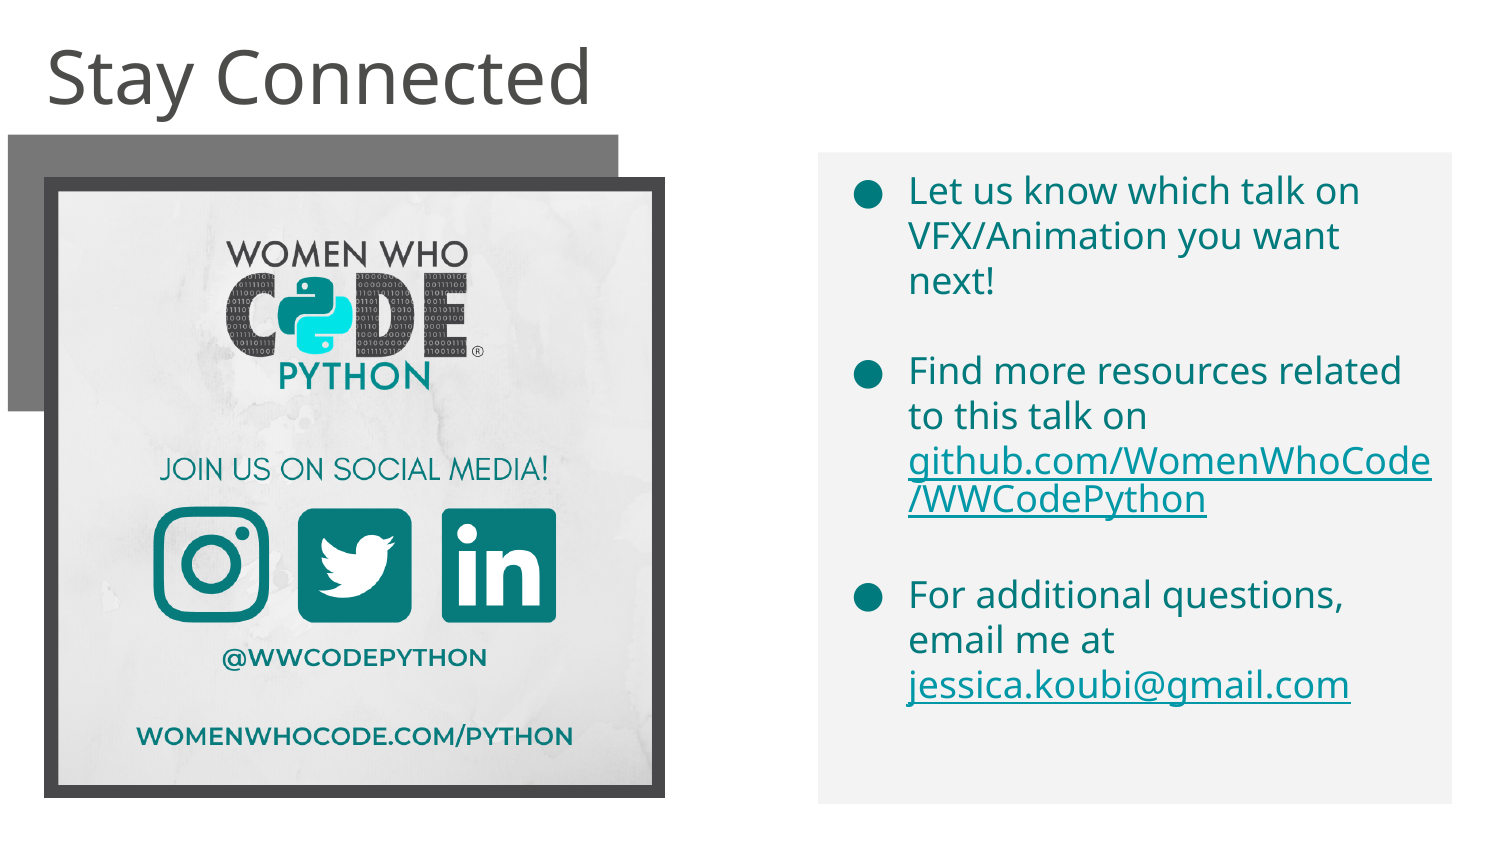

# Stay Connected
Let us know which talk on VFX/Animation you want next!
Find more resources related to this talk on github.com/WomenWhoCode/WWCodePython
For additional questions, email me at jessica.koubi@gmail.com